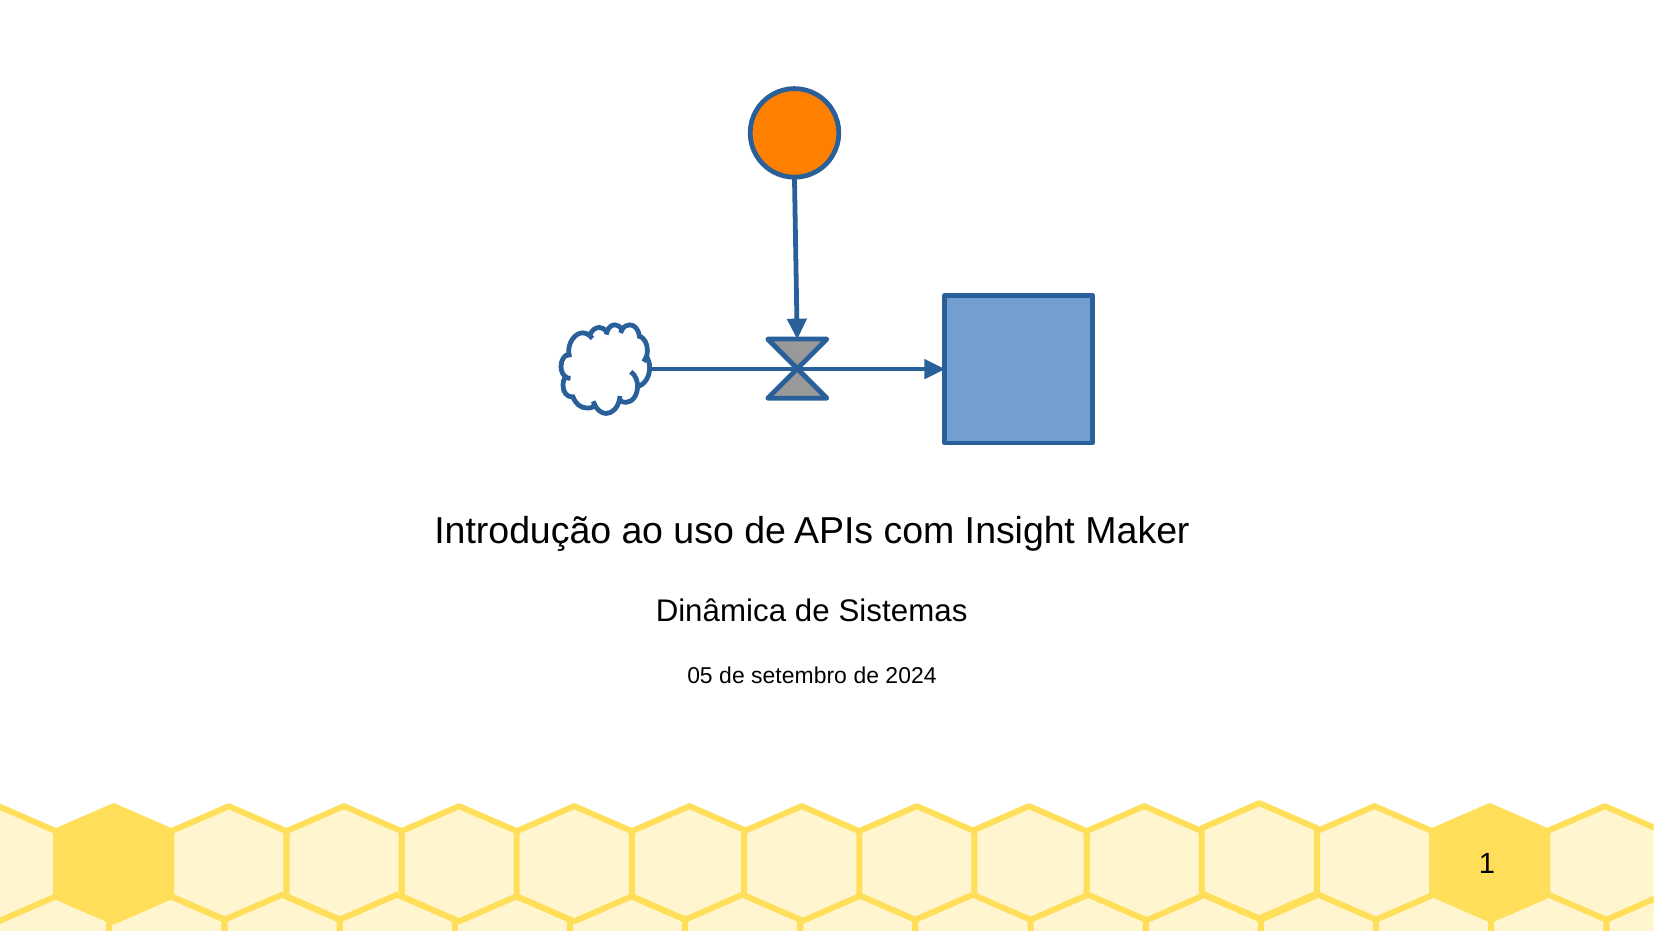

Introdução ao uso de APIs com Insight Maker
Dinâmica de Sistemas
05 de setembro de 2024